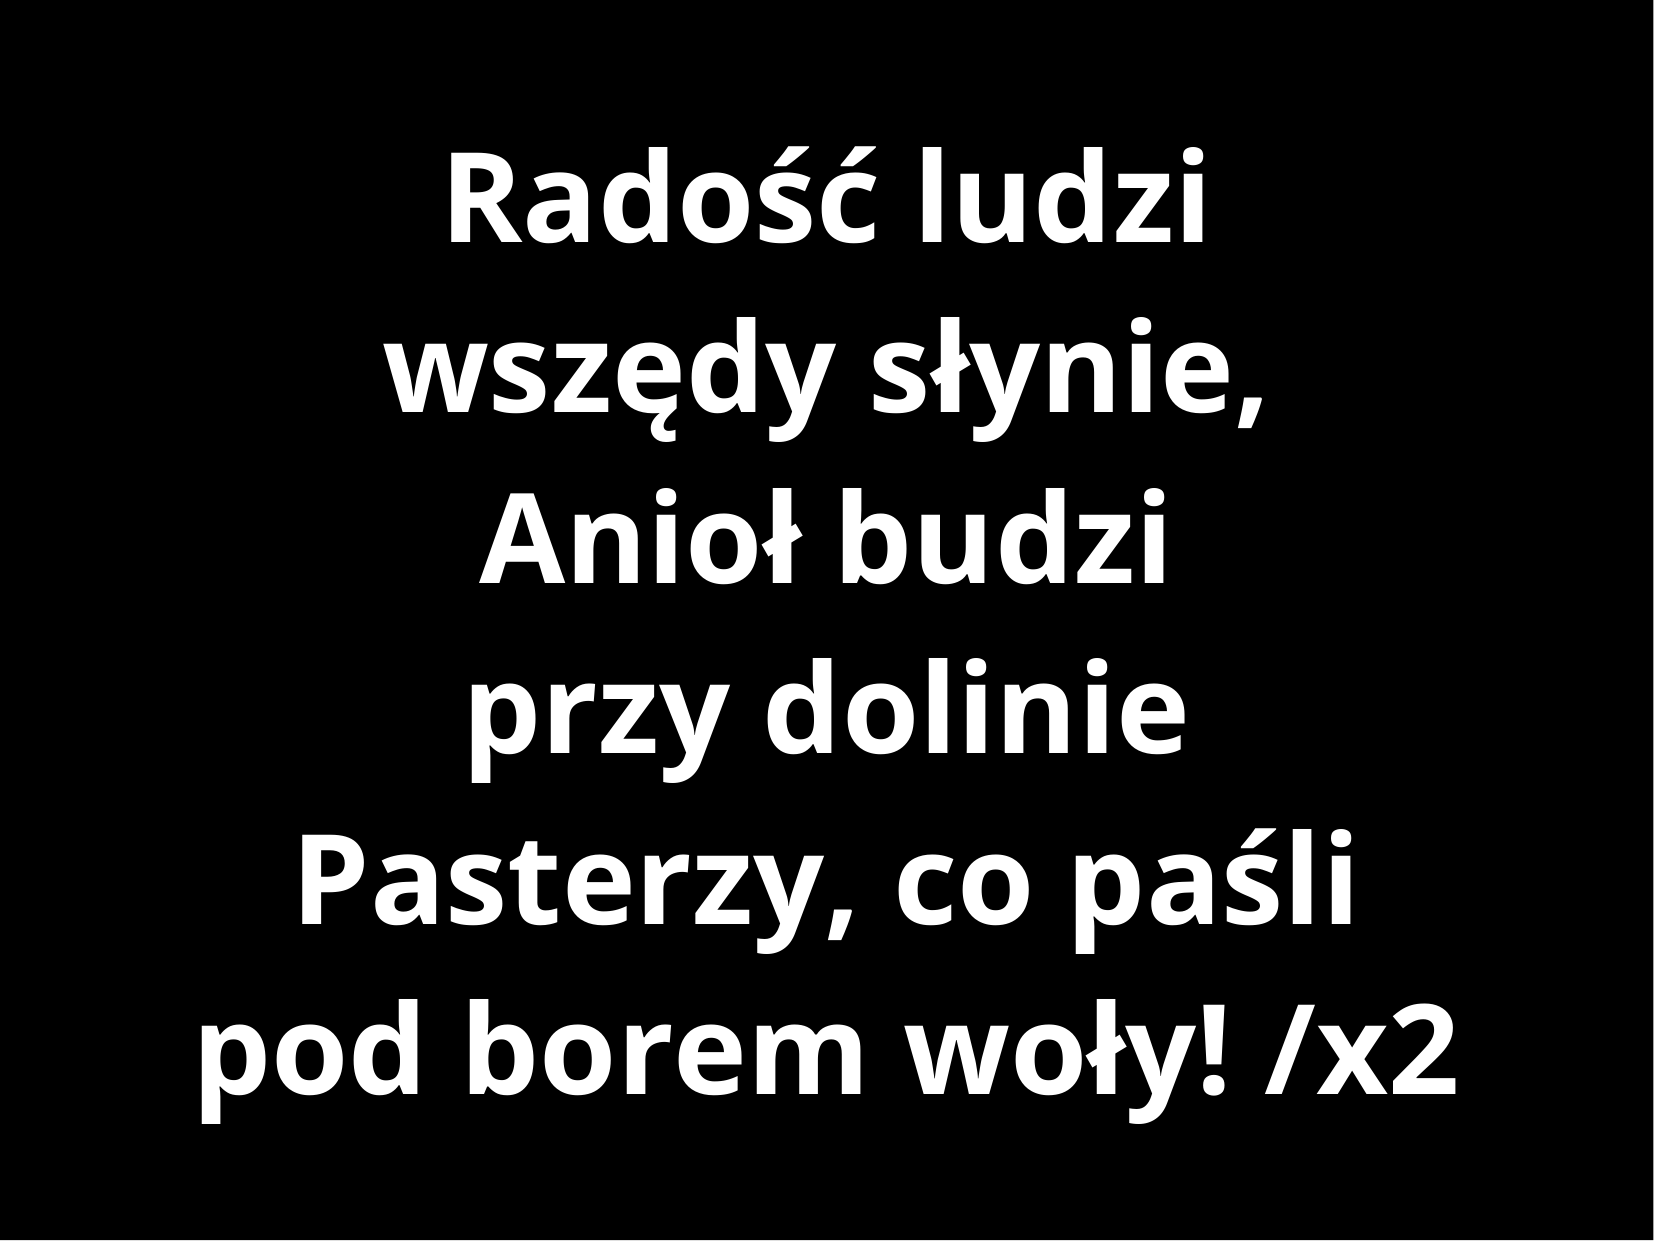

# Radość ludzi wszędy słynie, Anioł budzi przy dolinie Pasterzy, co paśli pod borem woły! /x2